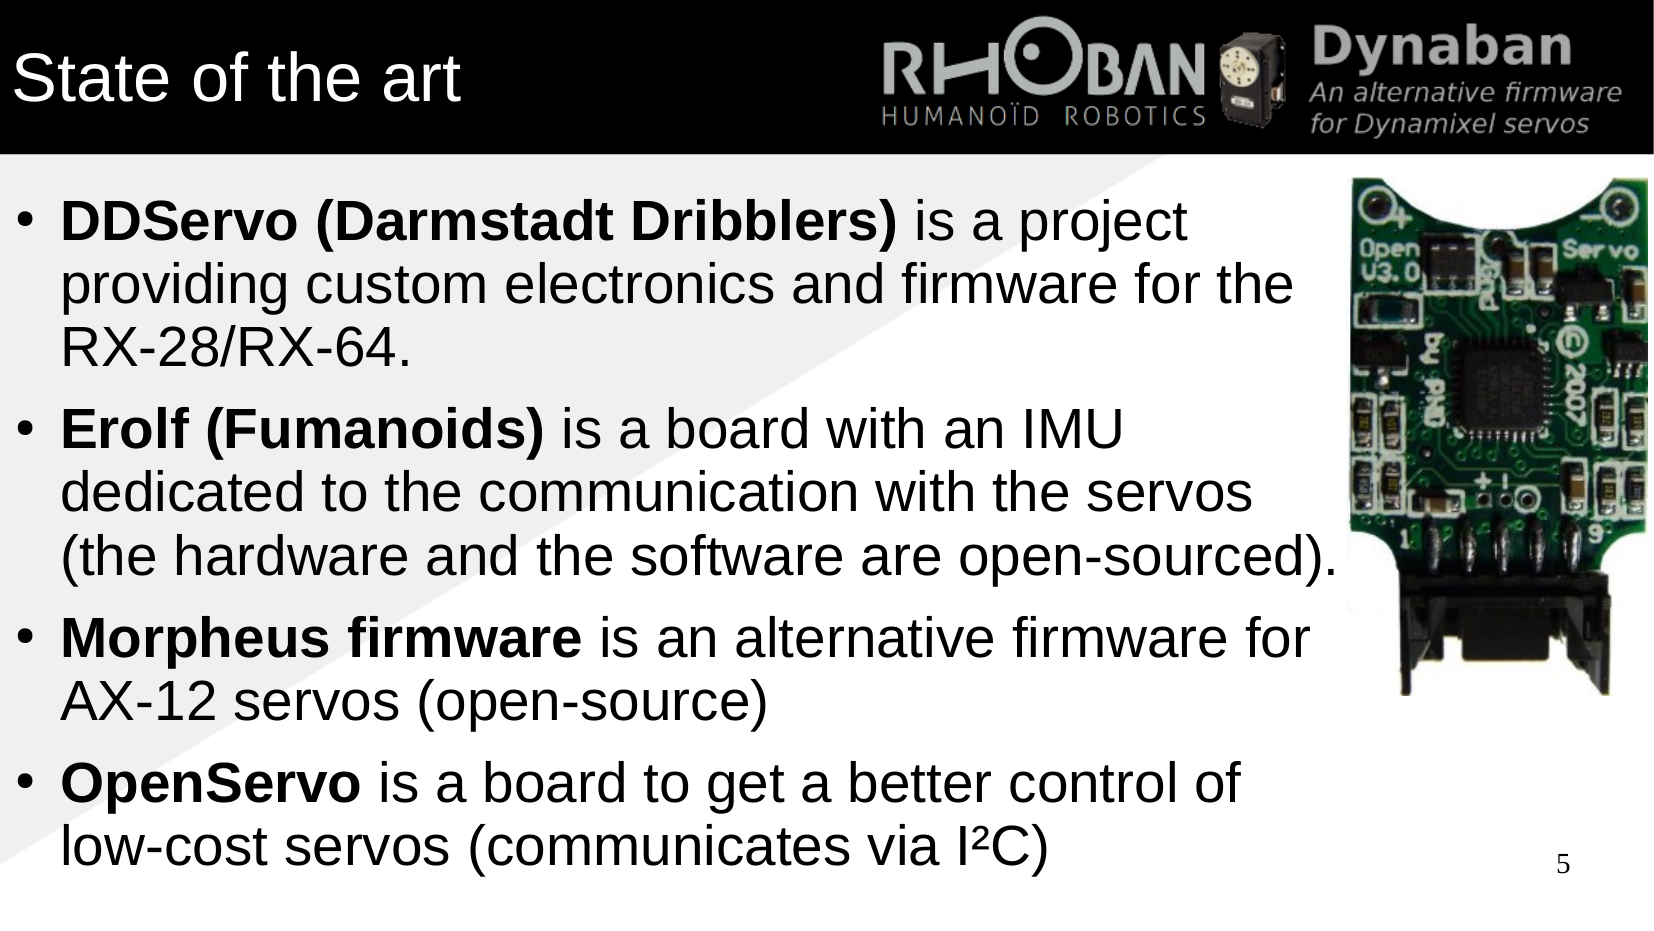

# State of the art
DDServo (Darmstadt Dribblers) is a project providing custom electronics and firmware for the RX-28/RX-64.
Erolf (Fumanoids) is a board with an IMU dedicated to the communication with the servos (the hardware and the software are open-sourced).
Morpheus firmware is an alternative firmware for AX-12 servos (open-source)
OpenServo is a board to get a better control of low-cost servos (communicates via I²C)
5